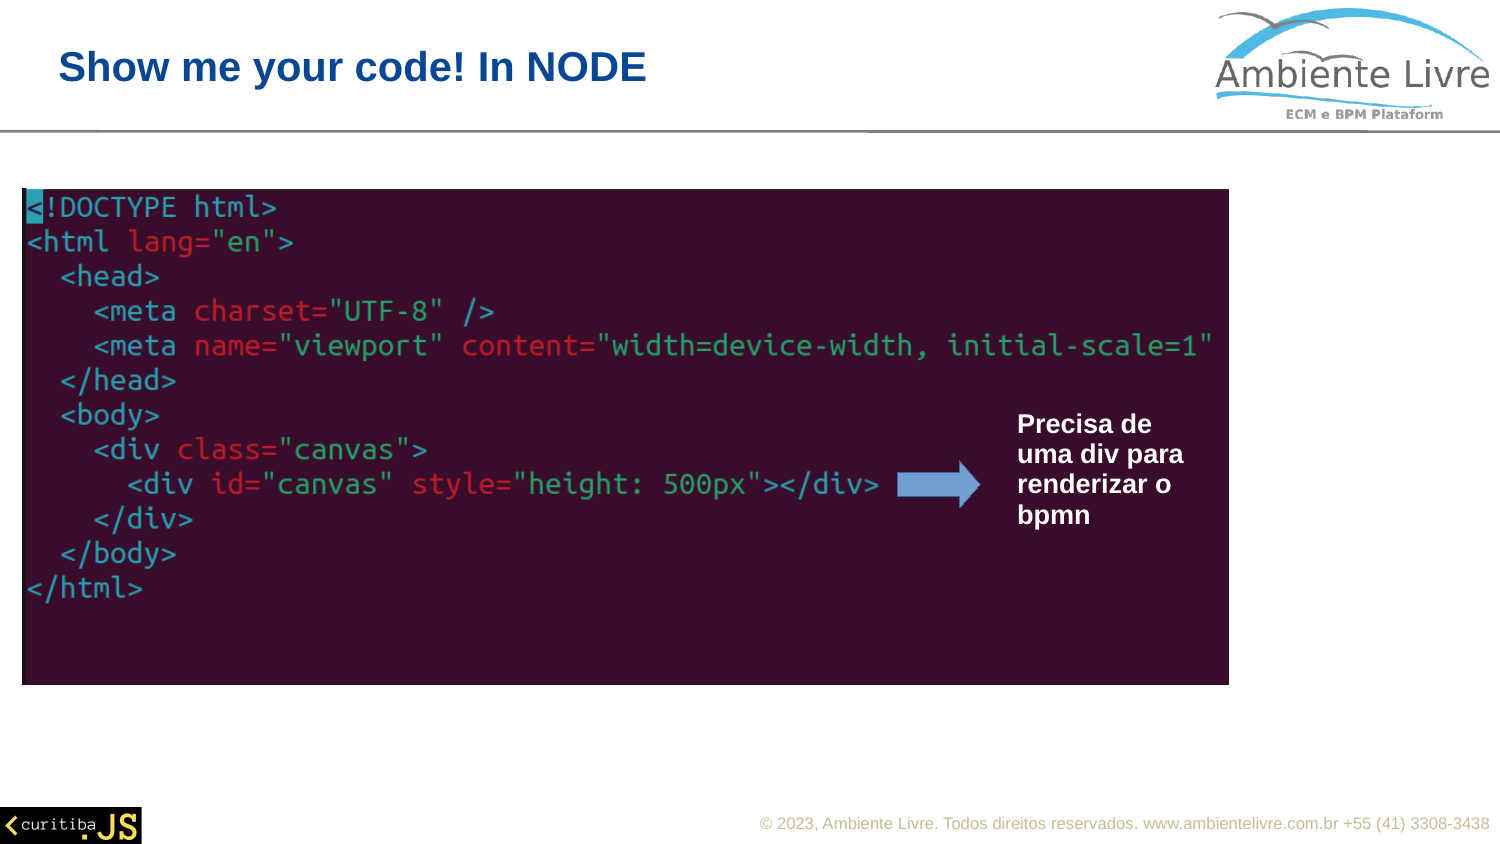

# Show me your code! In NODE
Precisa de uma div para renderizar o bpmn